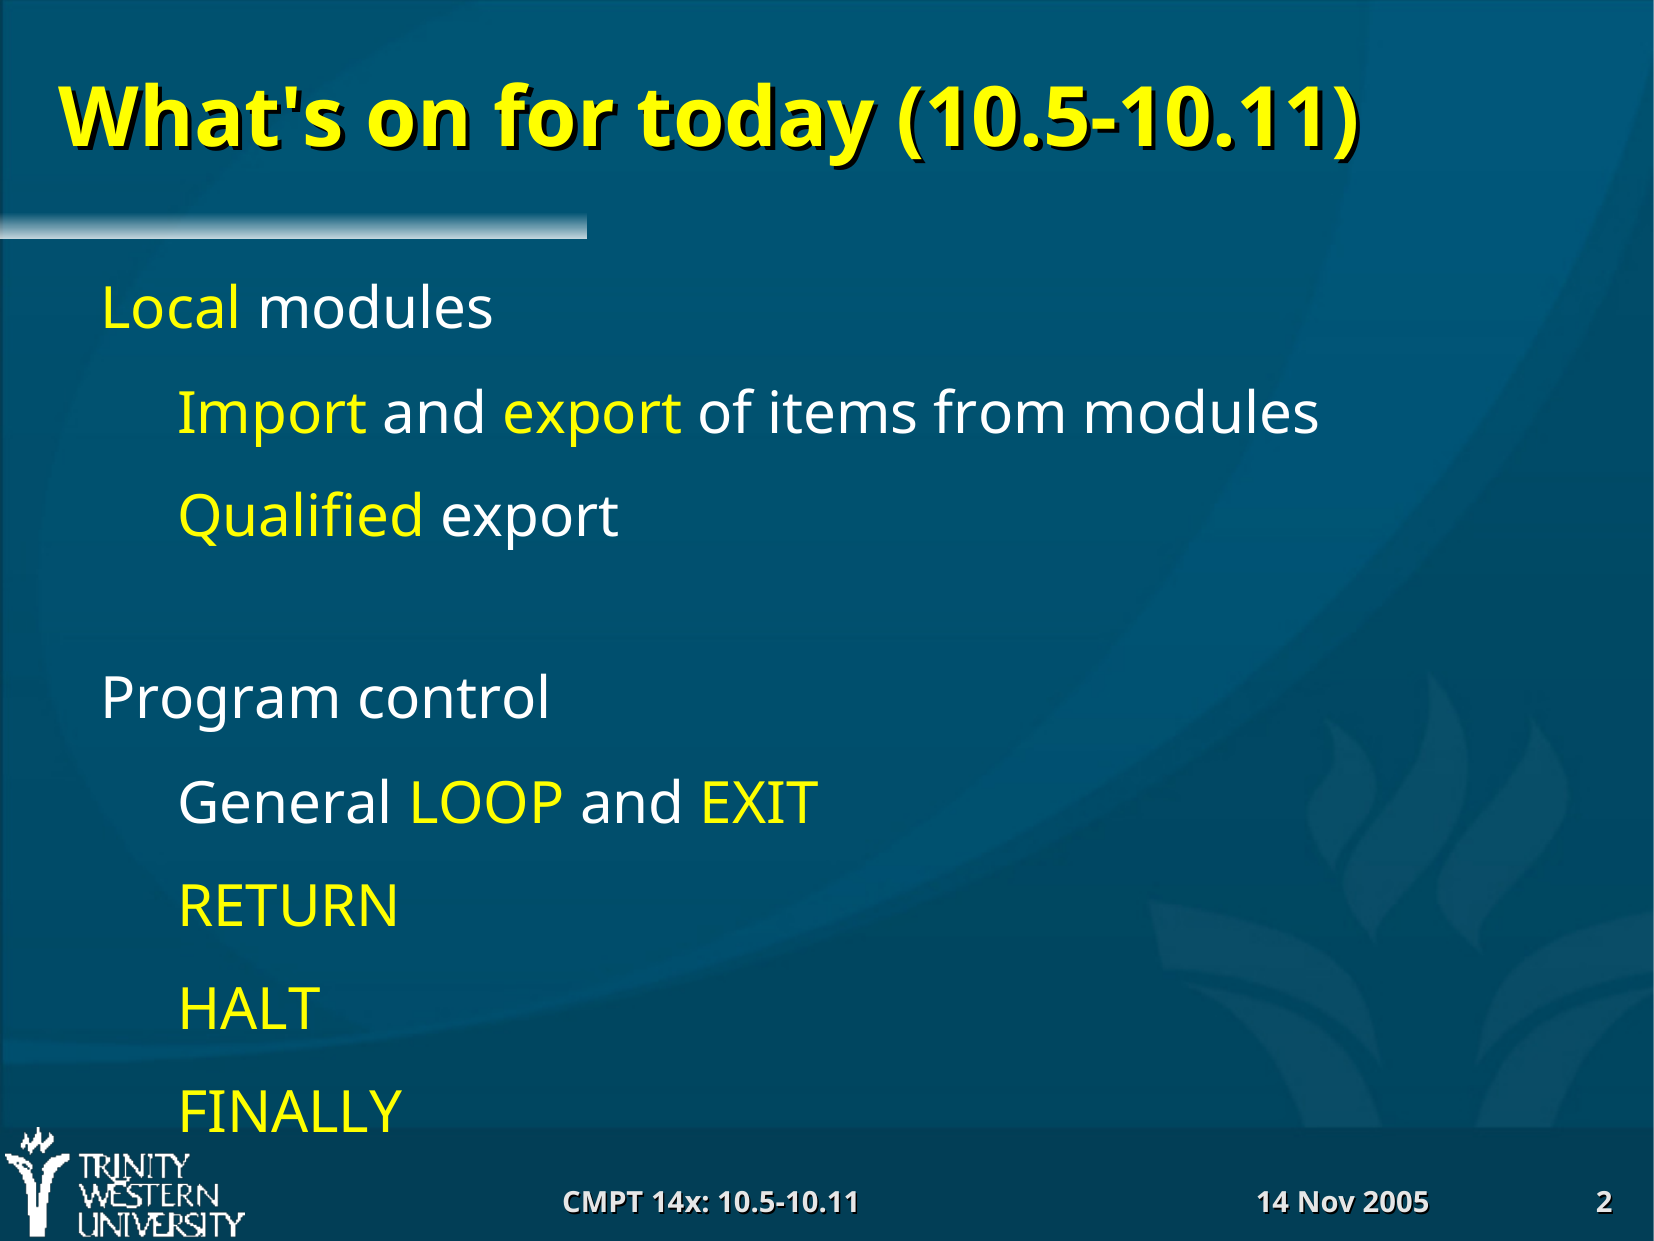

# What's on for today (10.5-10.11)
Local modules
Import and export of items from modules
Qualified export
Program control
General LOOP and EXIT
RETURN
HALT
FINALLY
CMPT 14x: 10.5-10.11
14 Nov 2005
2